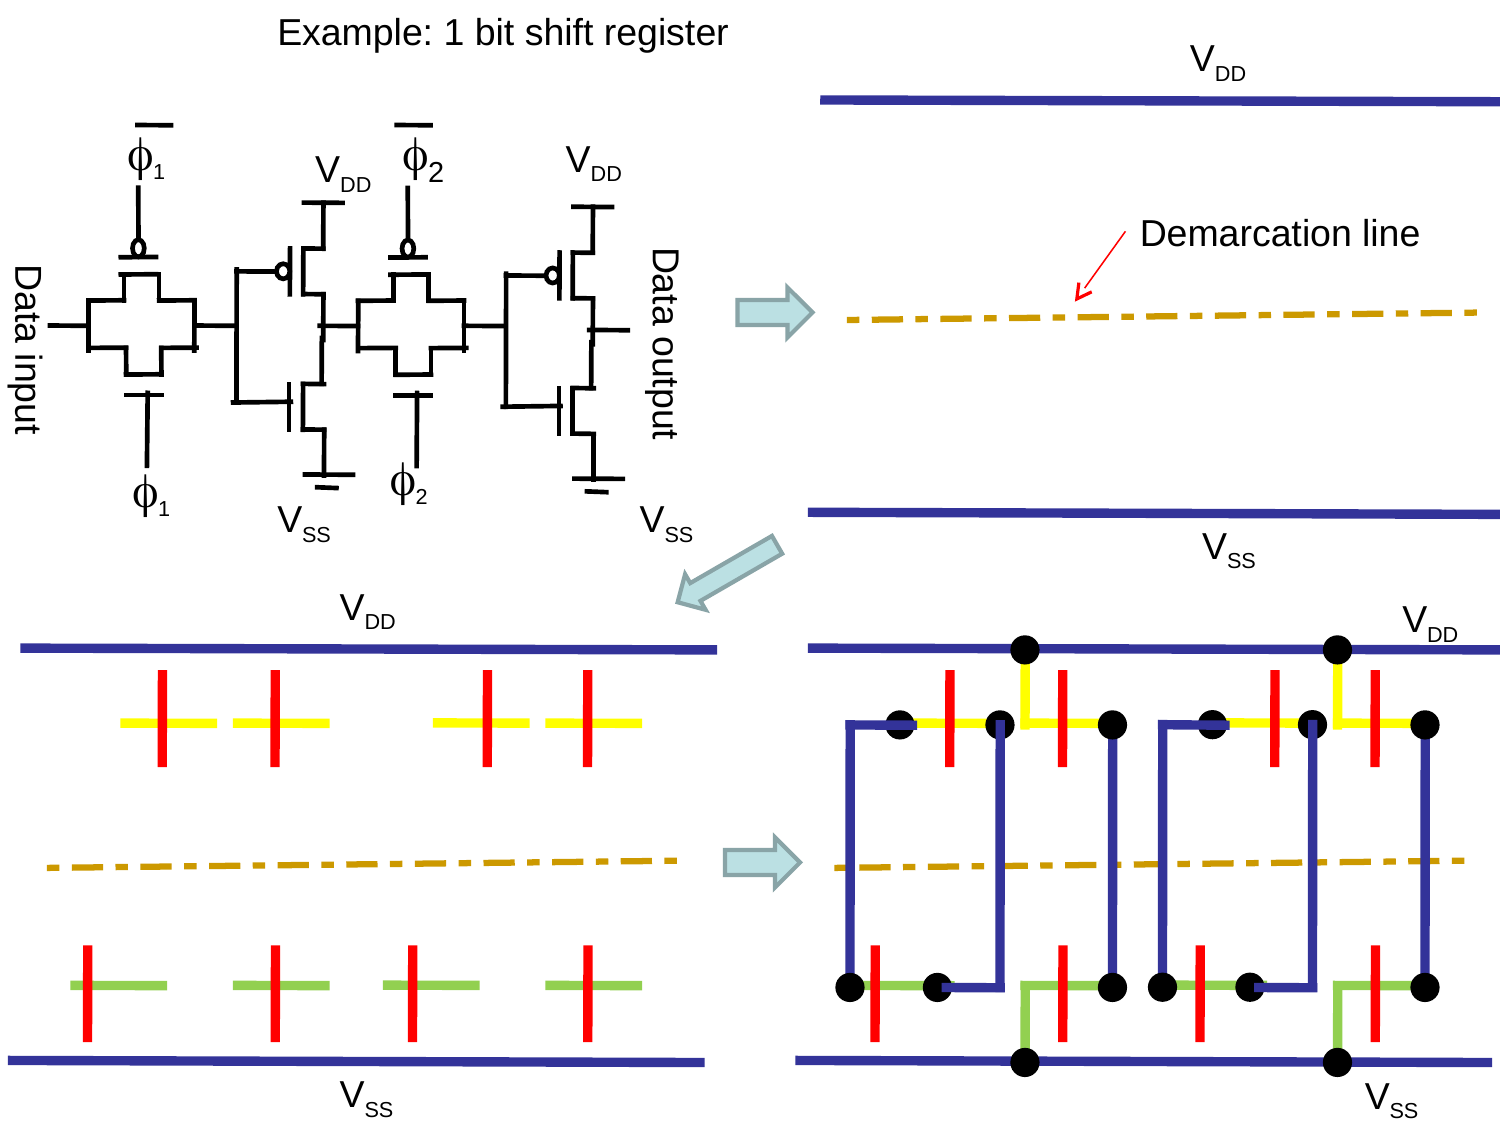

Example: 1 bit shift register
VDD
Demarcation line
VSS
1
2
VDD
VDD
Data output
Data input
2
1
VSS
VSS
VDD
VSS
VDD
VSS